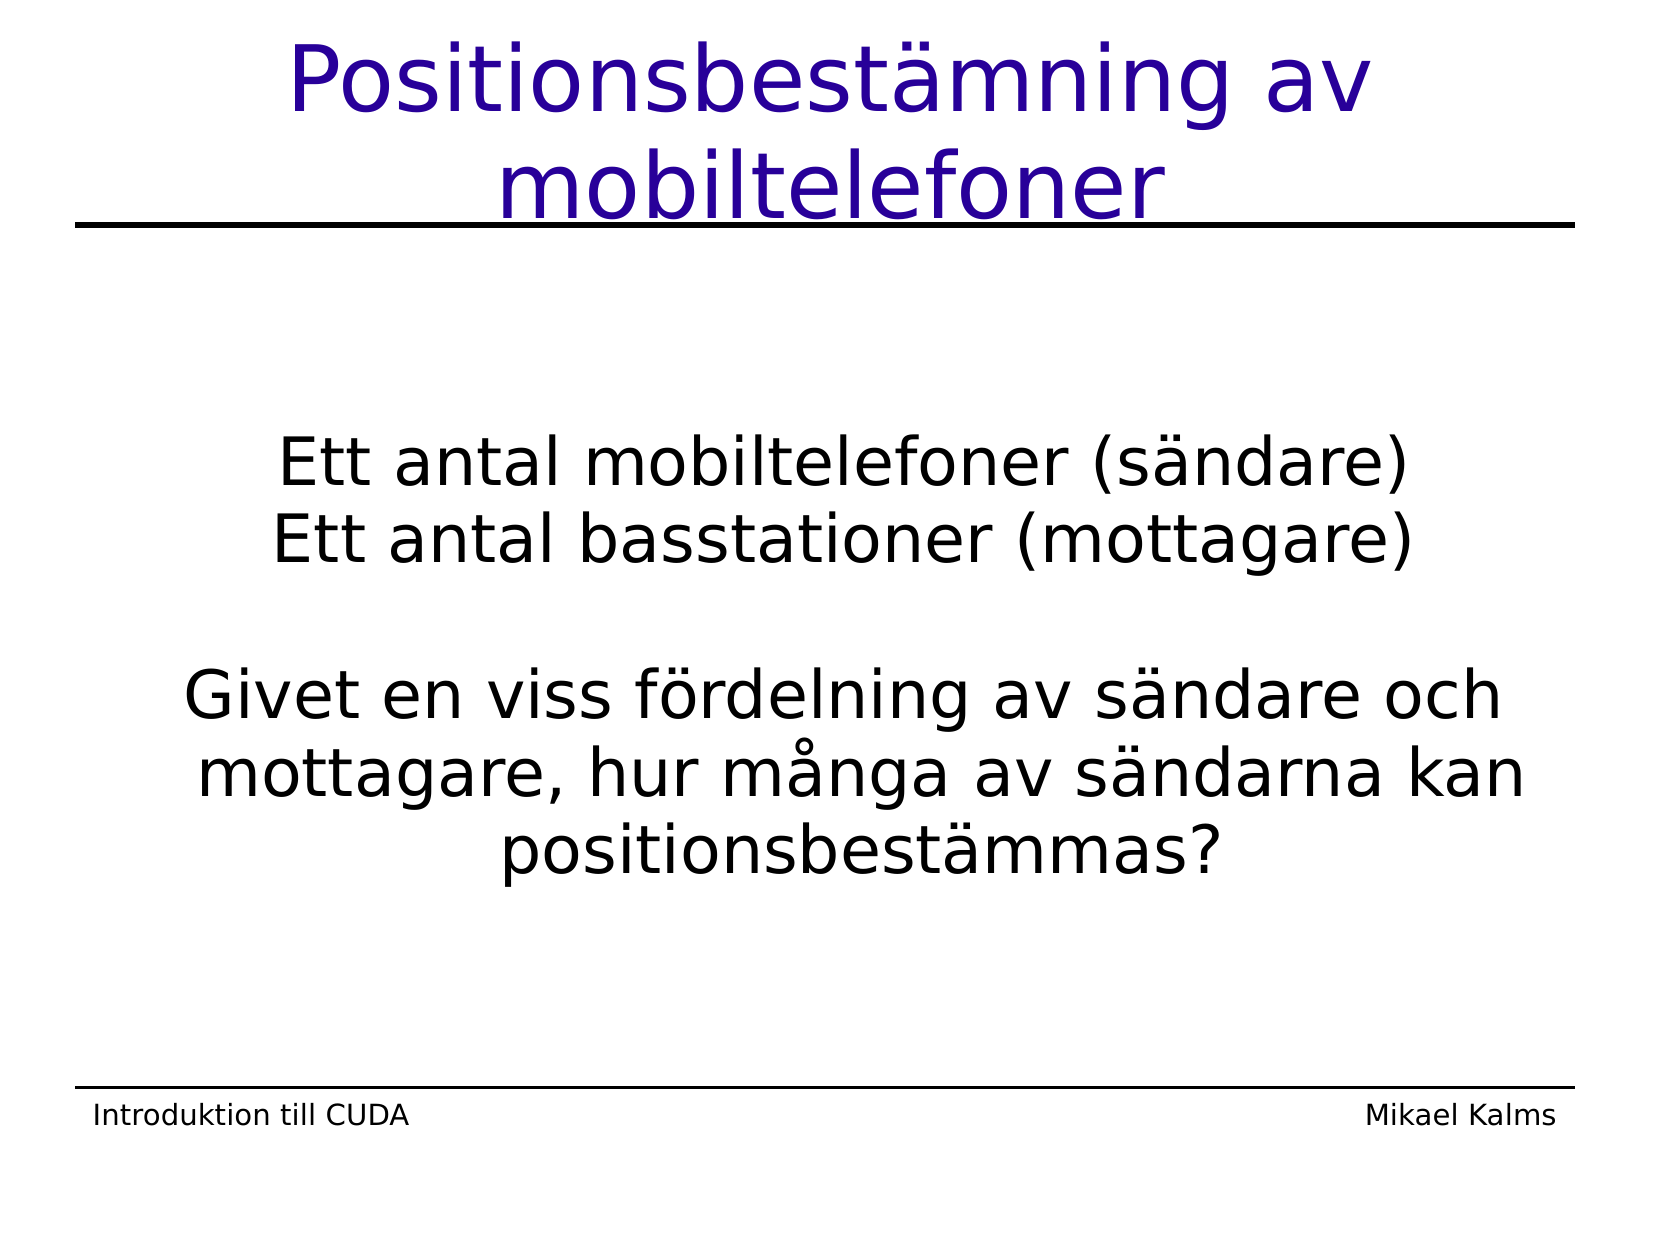

# Positionsbestämning av mobiltelefoner
Ett antal mobiltelefoner (sändare)
Ett antal basstationer (mottagare)
Givet en viss fördelning av sändare och mottagare, hur många av sändarna kan positionsbestämmas?
Introduktion till CUDA
Mikael Kalms